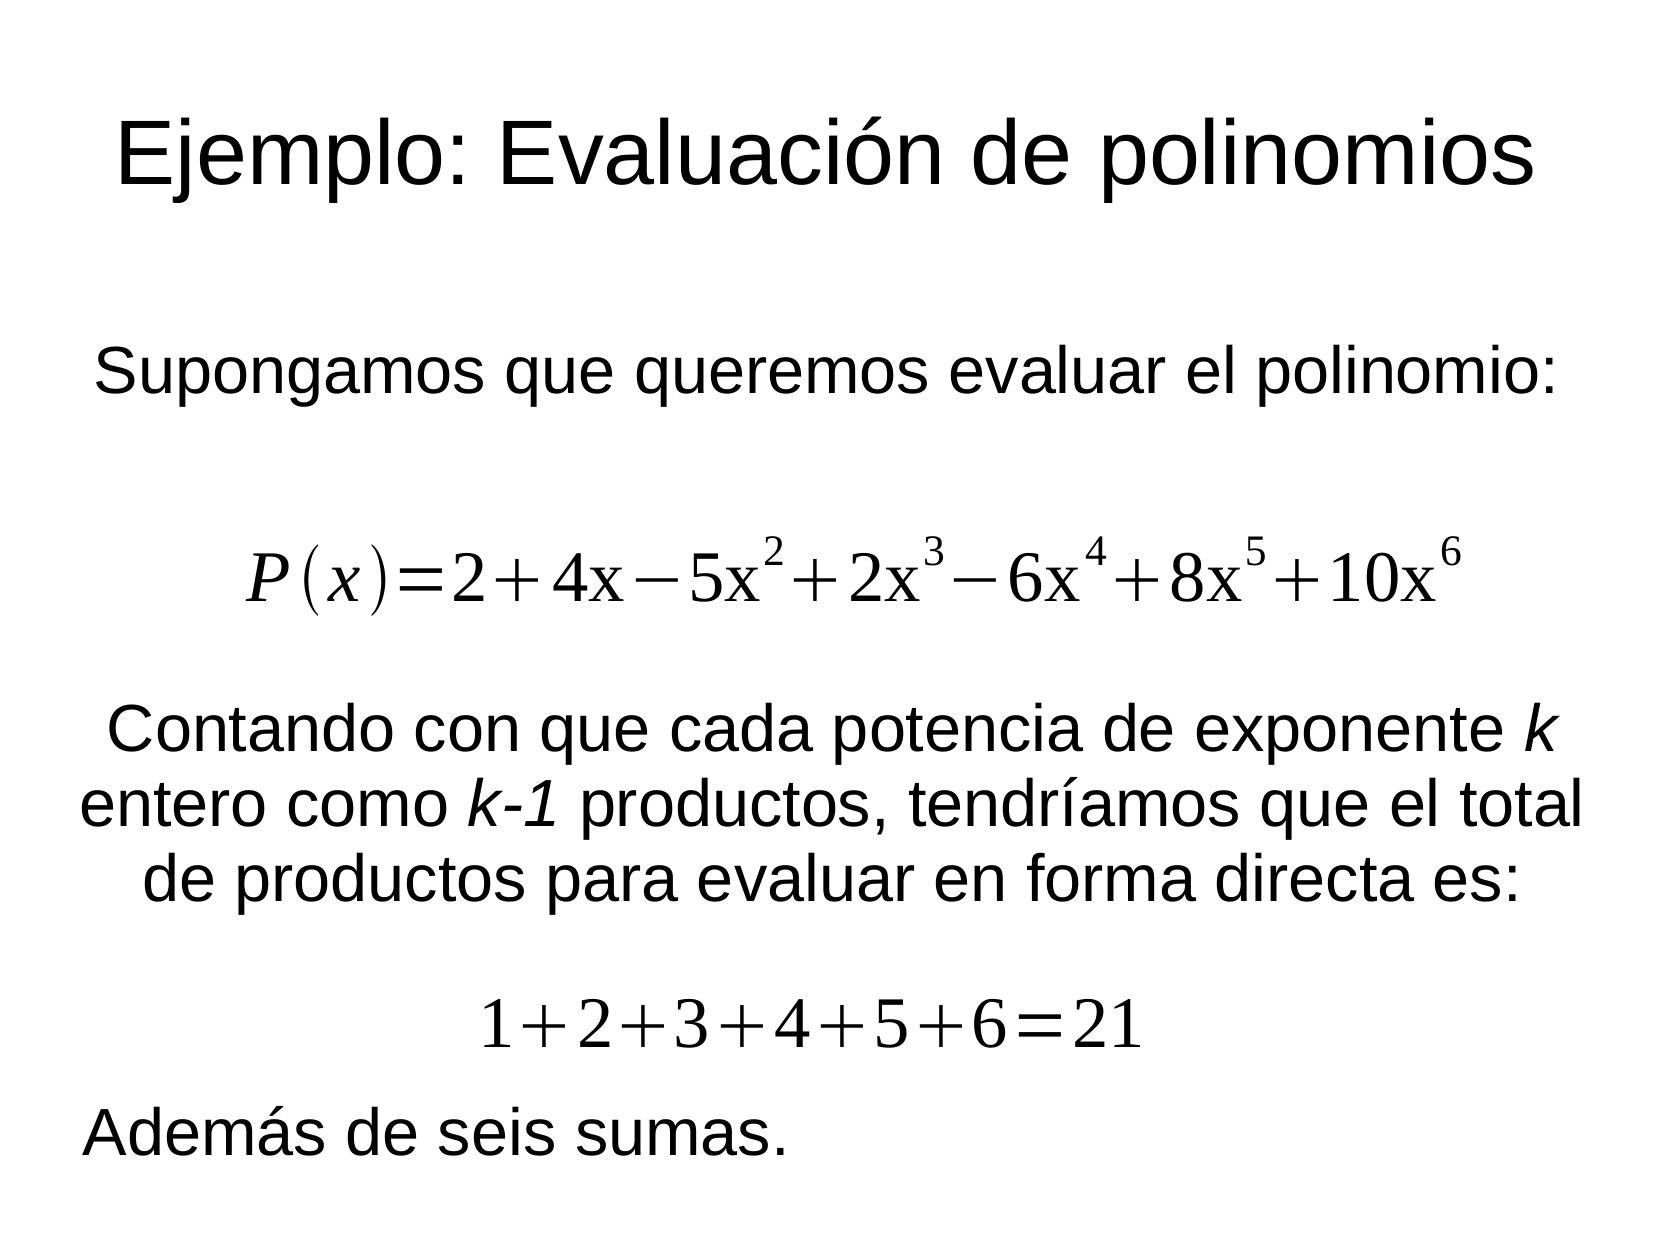

# Ejemplo: Evaluación de polinomios
Supongamos que queremos evaluar el polinomio:
Contando con que cada potencia de exponente k entero como k-1 productos, tendríamos que el total de productos para evaluar en forma directa es:
Además de seis sumas.